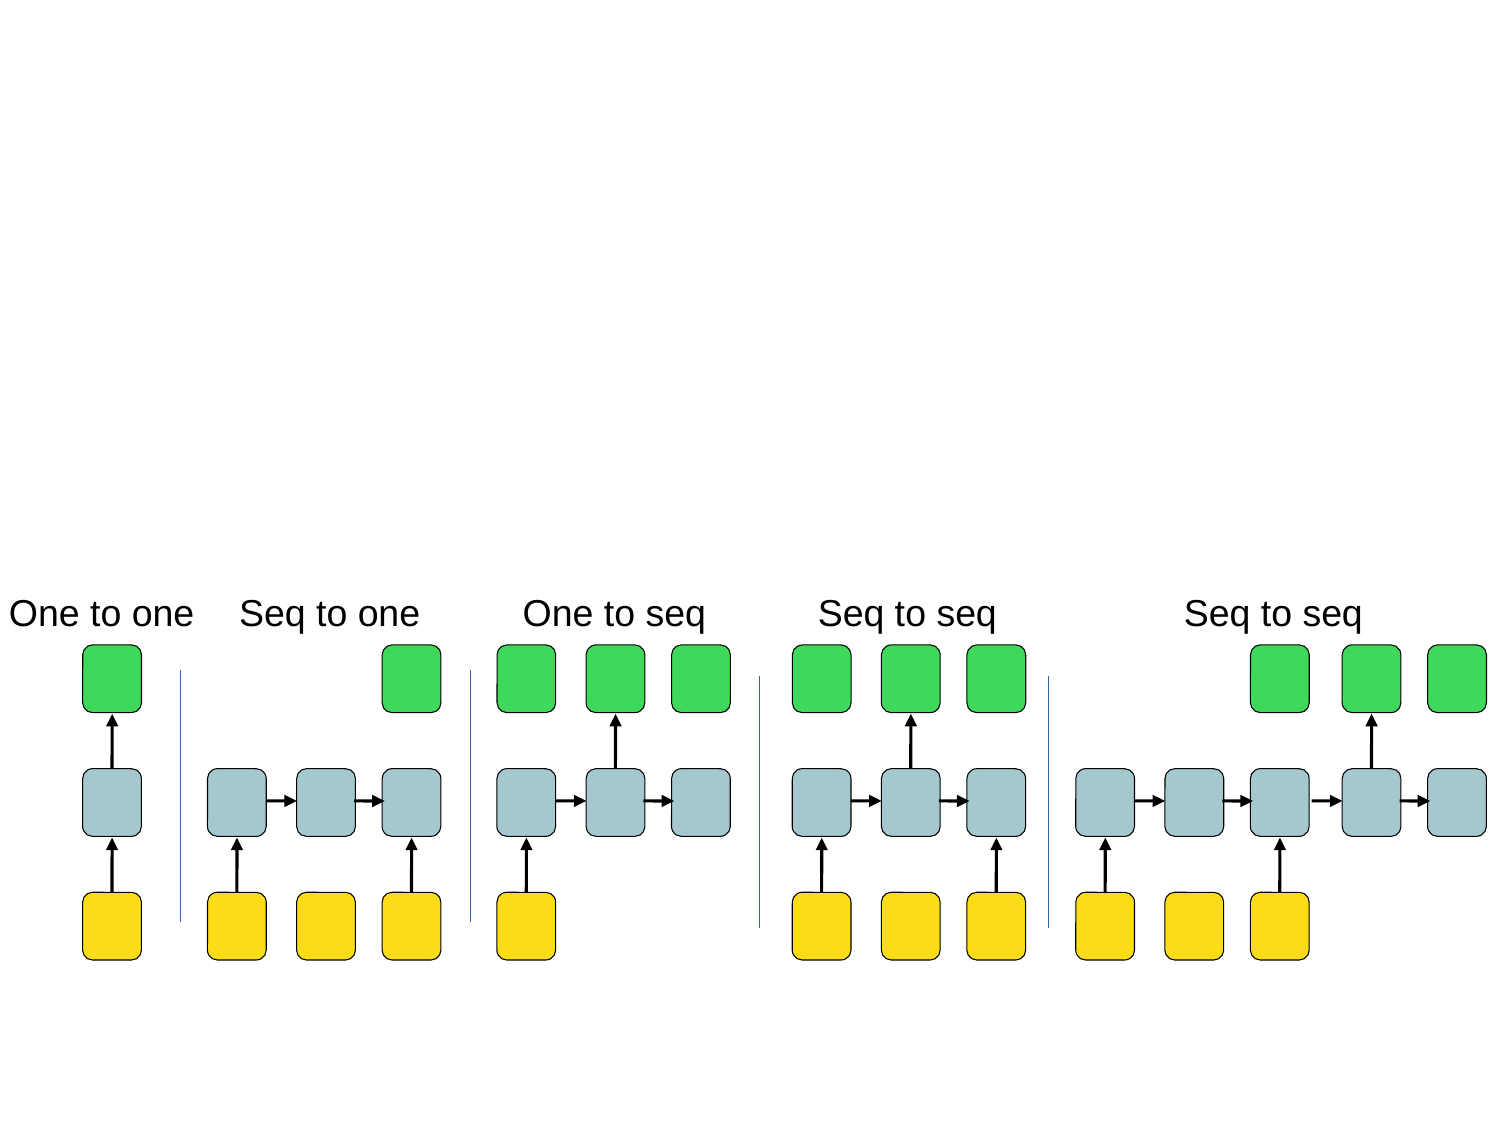

One to one
Seq to one
One to seq
Seq to seq
Seq to seq